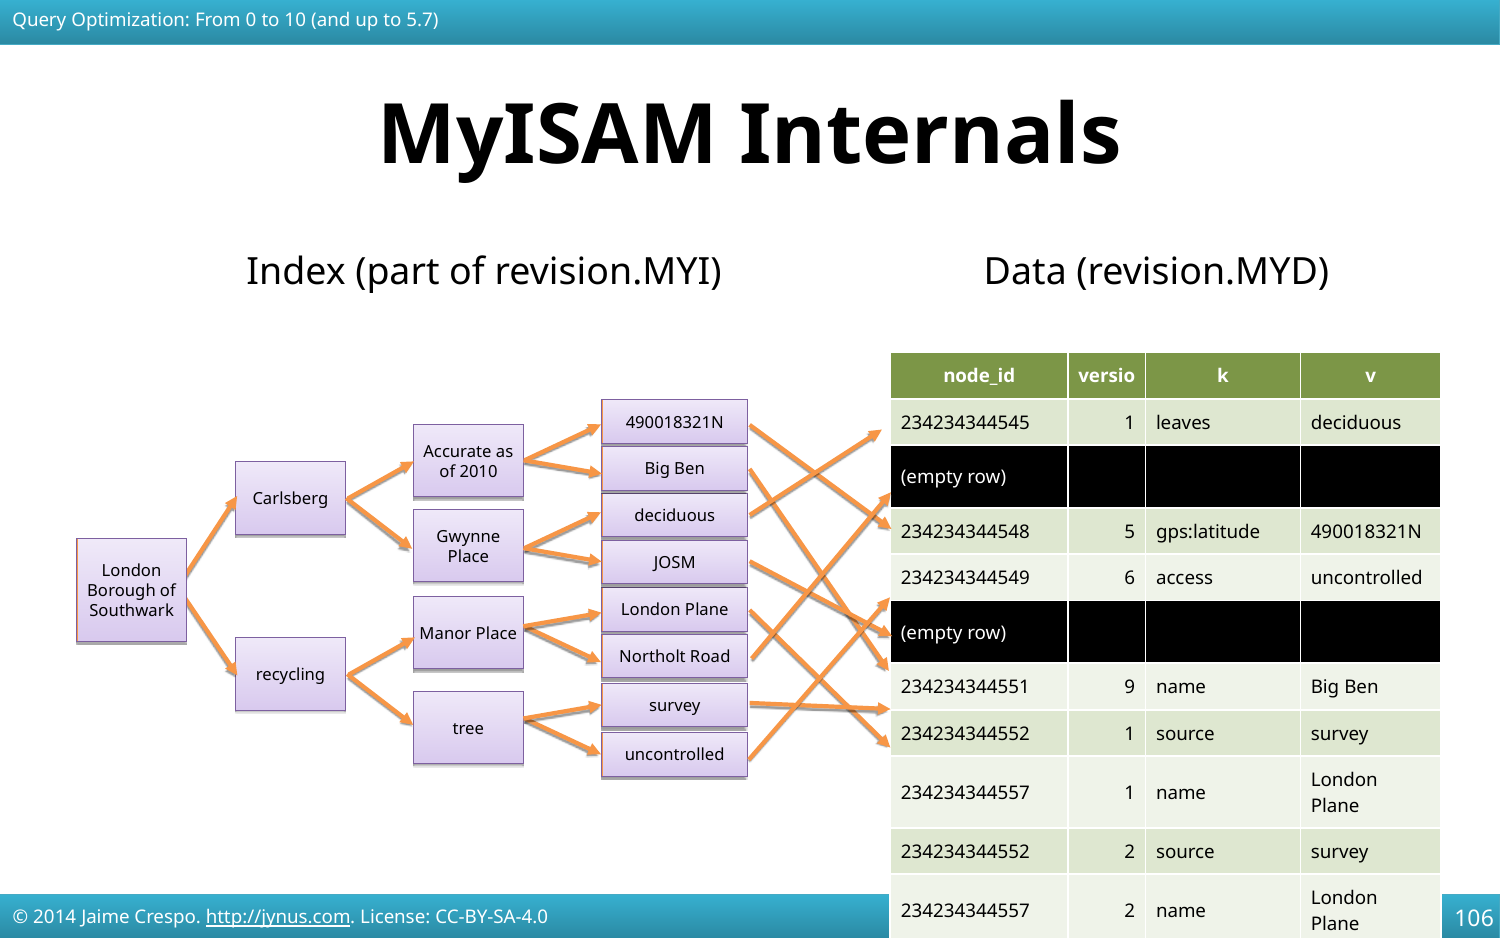

# MyISAM Internals
Index (part of revision.MYI)
Data (revision.MYD)
| node\_id | versio | k | v |
| --- | --- | --- | --- |
| 234234344545 | 1 | leaves | deciduous |
| (empty row) | | | |
| 234234344548 | 5 | gps:latitude | 490018321N |
| 234234344549 | 6 | access | uncontrolled |
| (empty row) | | | |
| 234234344551 | 9 | name | Big Ben |
| 234234344552 | 1 | source | survey |
| 234234344557 | 1 | name | London Plane |
| 234234344552 | 2 | source | survey |
| 234234344557 | 2 | name | London Plane |
490018321N
Accurate as of 2010
Big Ben
Carlsberg
deciduous
Gwynne Place
London Borough of Southwark
JOSM
London Plane
Manor Place
Northolt Road
recycling
survey
tree
uncontrolled